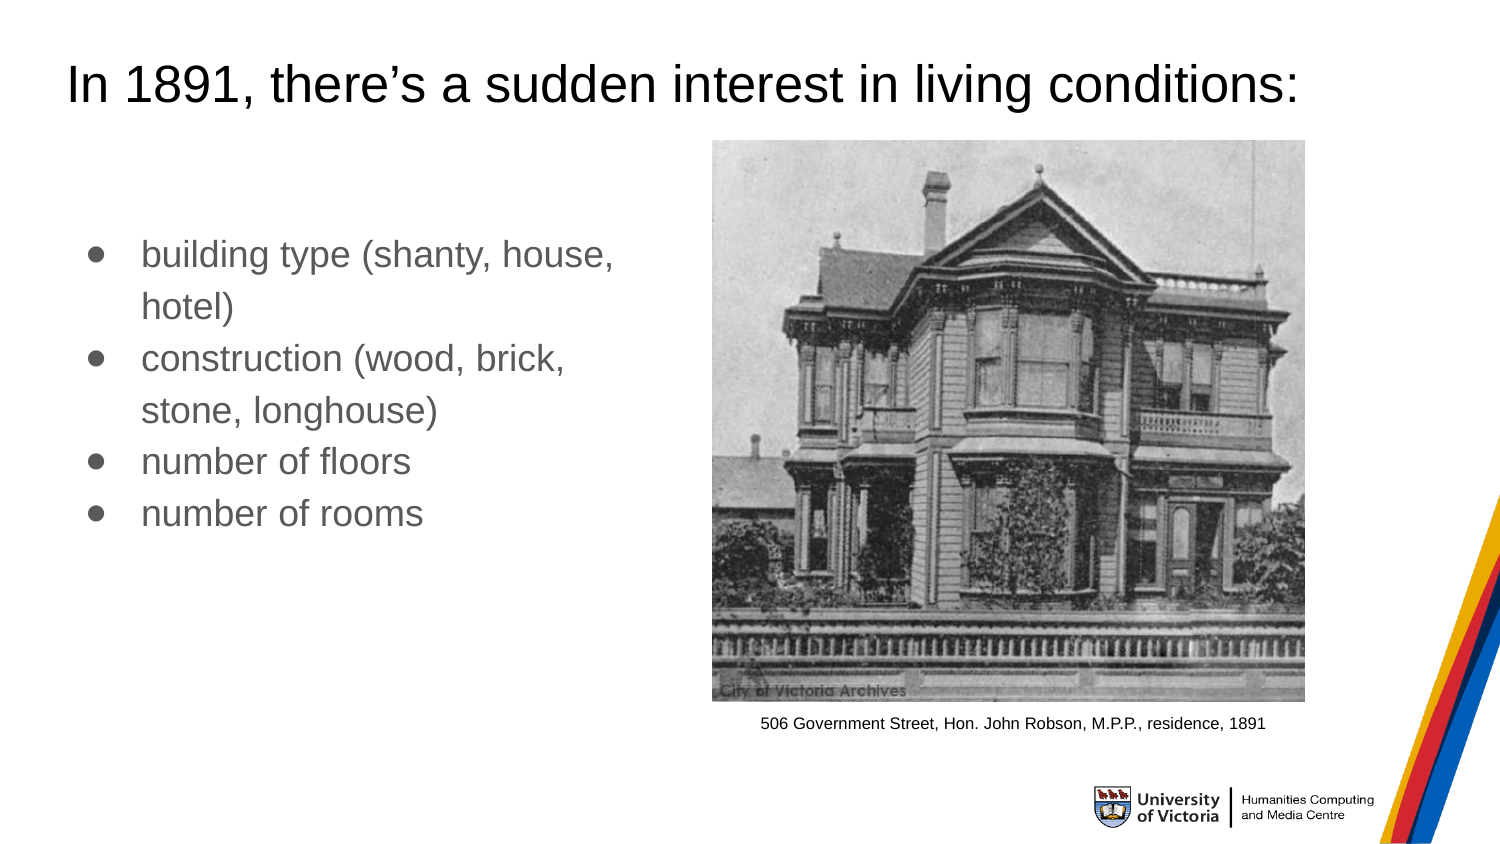

# In 1891, there’s a sudden interest in living conditions:
building type (shanty, house, hotel)
construction (wood, brick, stone, longhouse)
number of floors
number of rooms
506 Government Street, Hon. John Robson, M.P.P., residence, 1891